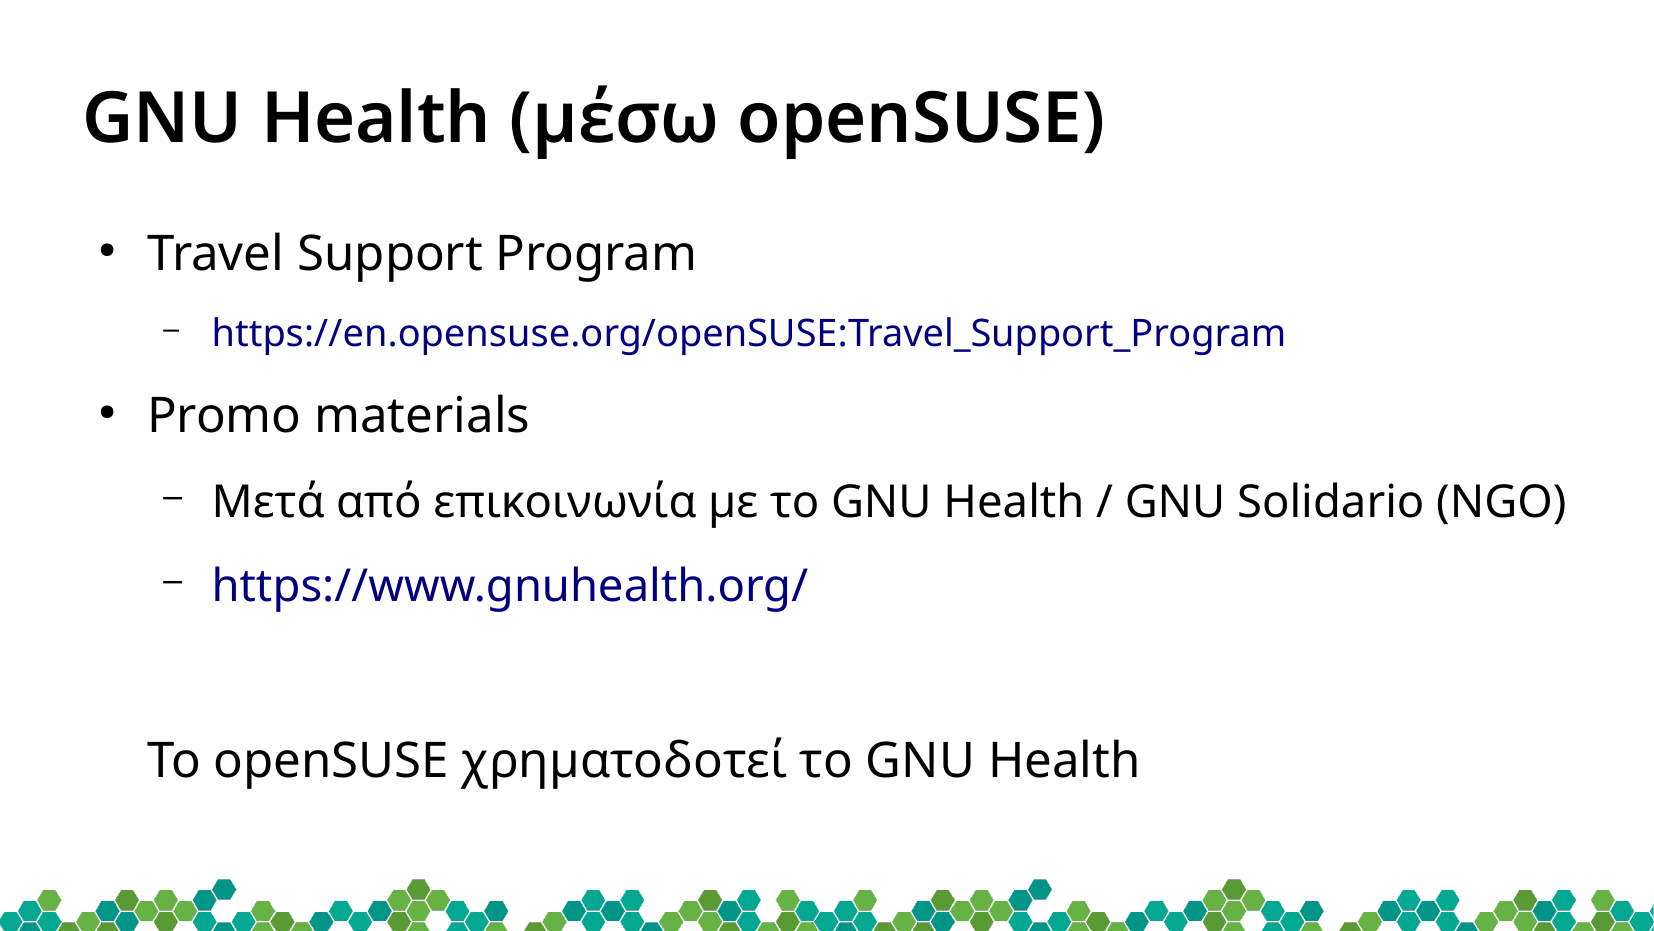

# GNU Health (μέσω openSUSE)
Travel Support Program
https://en.opensuse.org/openSUSE:Travel_Support_Program
Promo materials
Μετά από επικοινωνία με το GNU Health / GNU Solidario (NGO)
https://www.gnuhealth.org/
To openSUSE χρηματοδοτεί το GNU Health